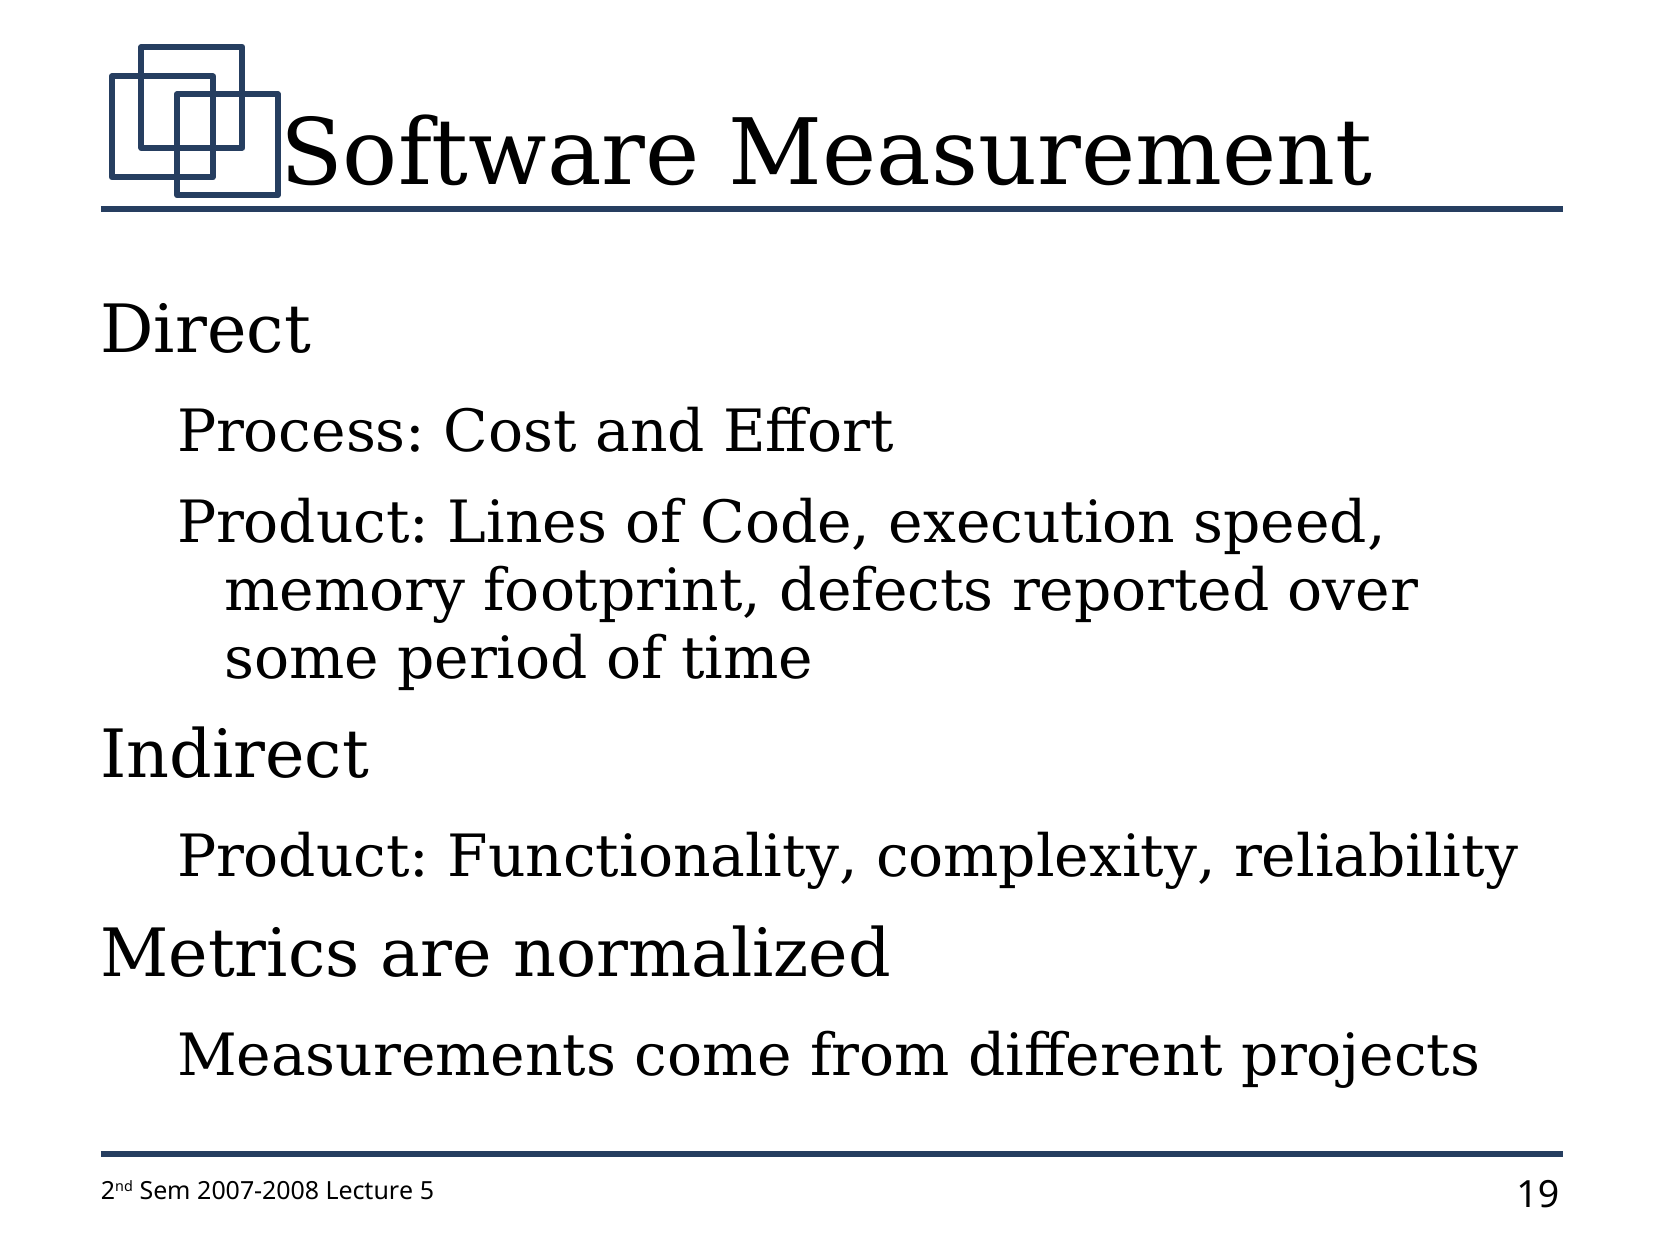

# Software Measurement
Direct
Process: Cost and Effort
Product: Lines of Code, execution speed, memory footprint, defects reported over some period of time
Indirect
Product: Functionality, complexity, reliability
Metrics are normalized
Measurements come from different projects